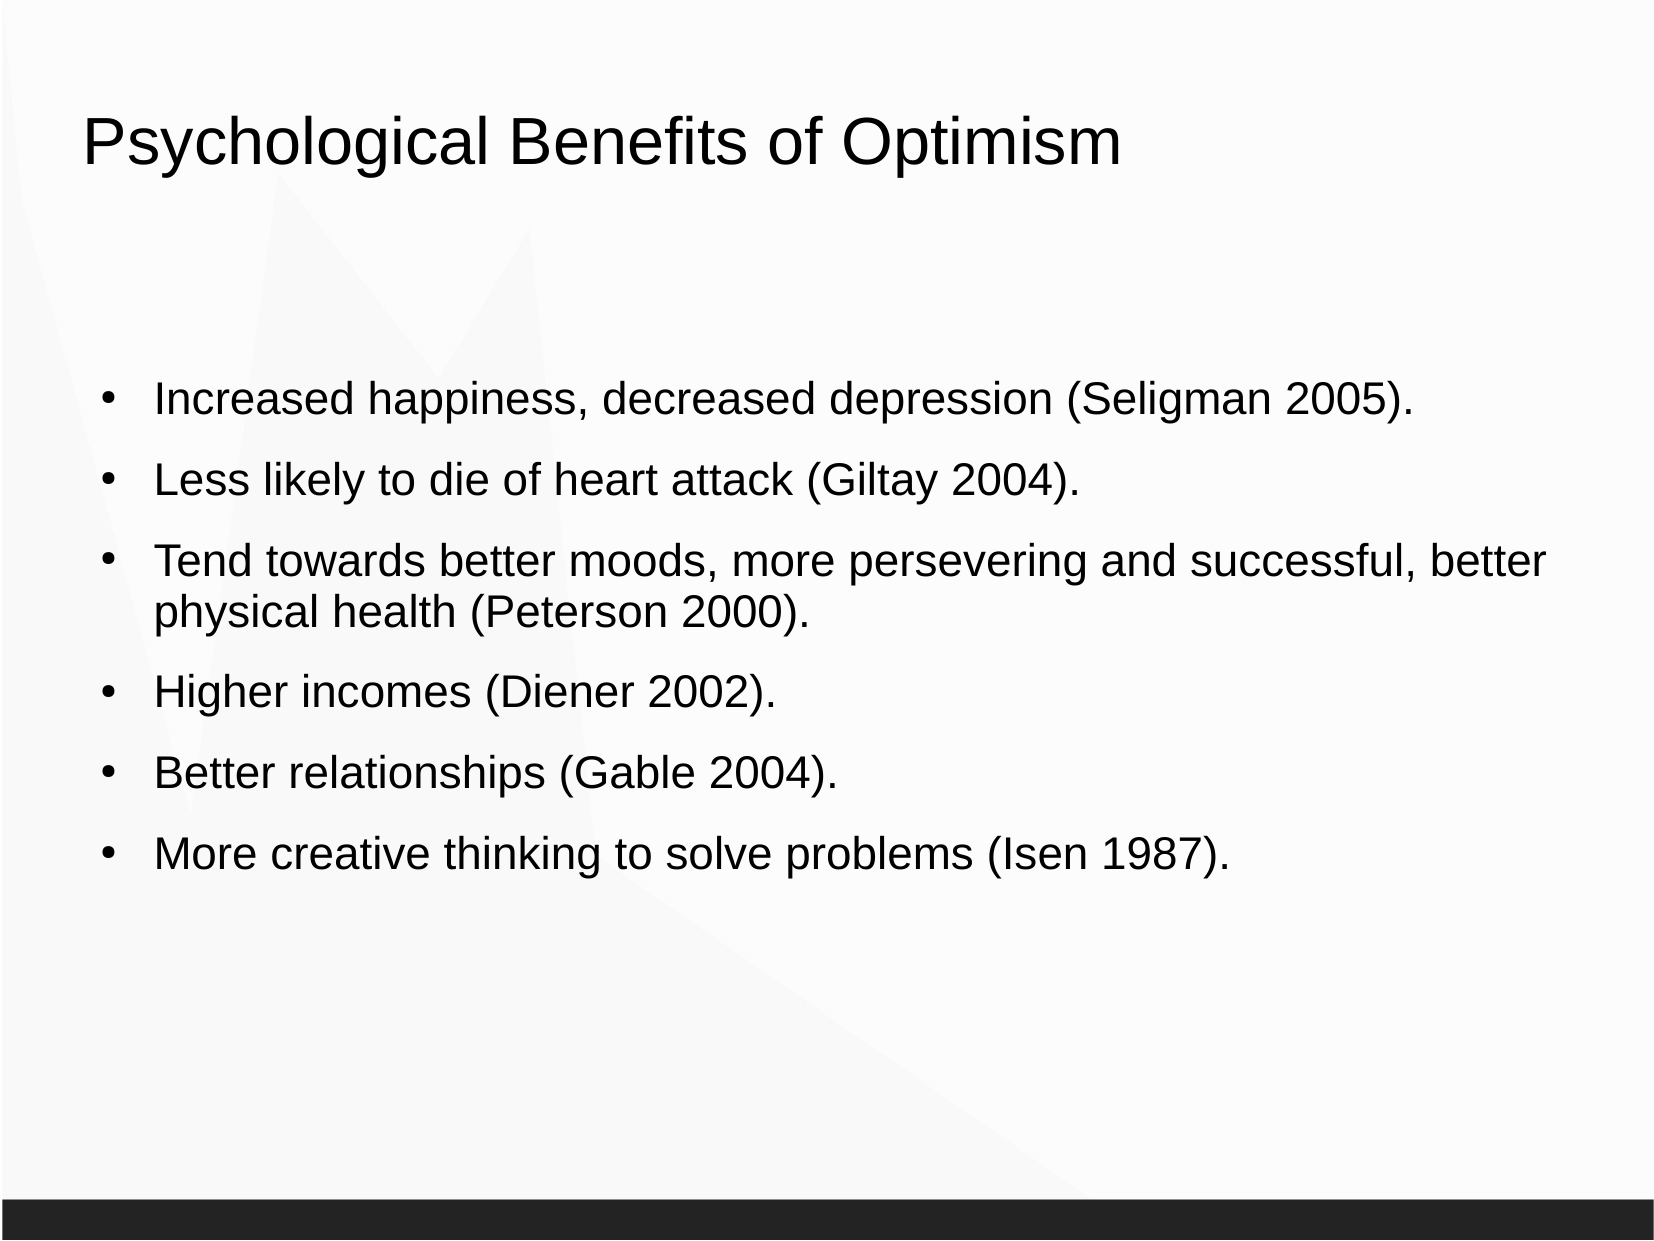

# Psychological Benefits of Optimism
Increased happiness, decreased depression (Seligman 2005).
Less likely to die of heart attack (Giltay 2004).
Tend towards better moods, more persevering and successful, better physical health (Peterson 2000).
Higher incomes (Diener 2002).
Better relationships (Gable 2004).
More creative thinking to solve problems (Isen 1987).